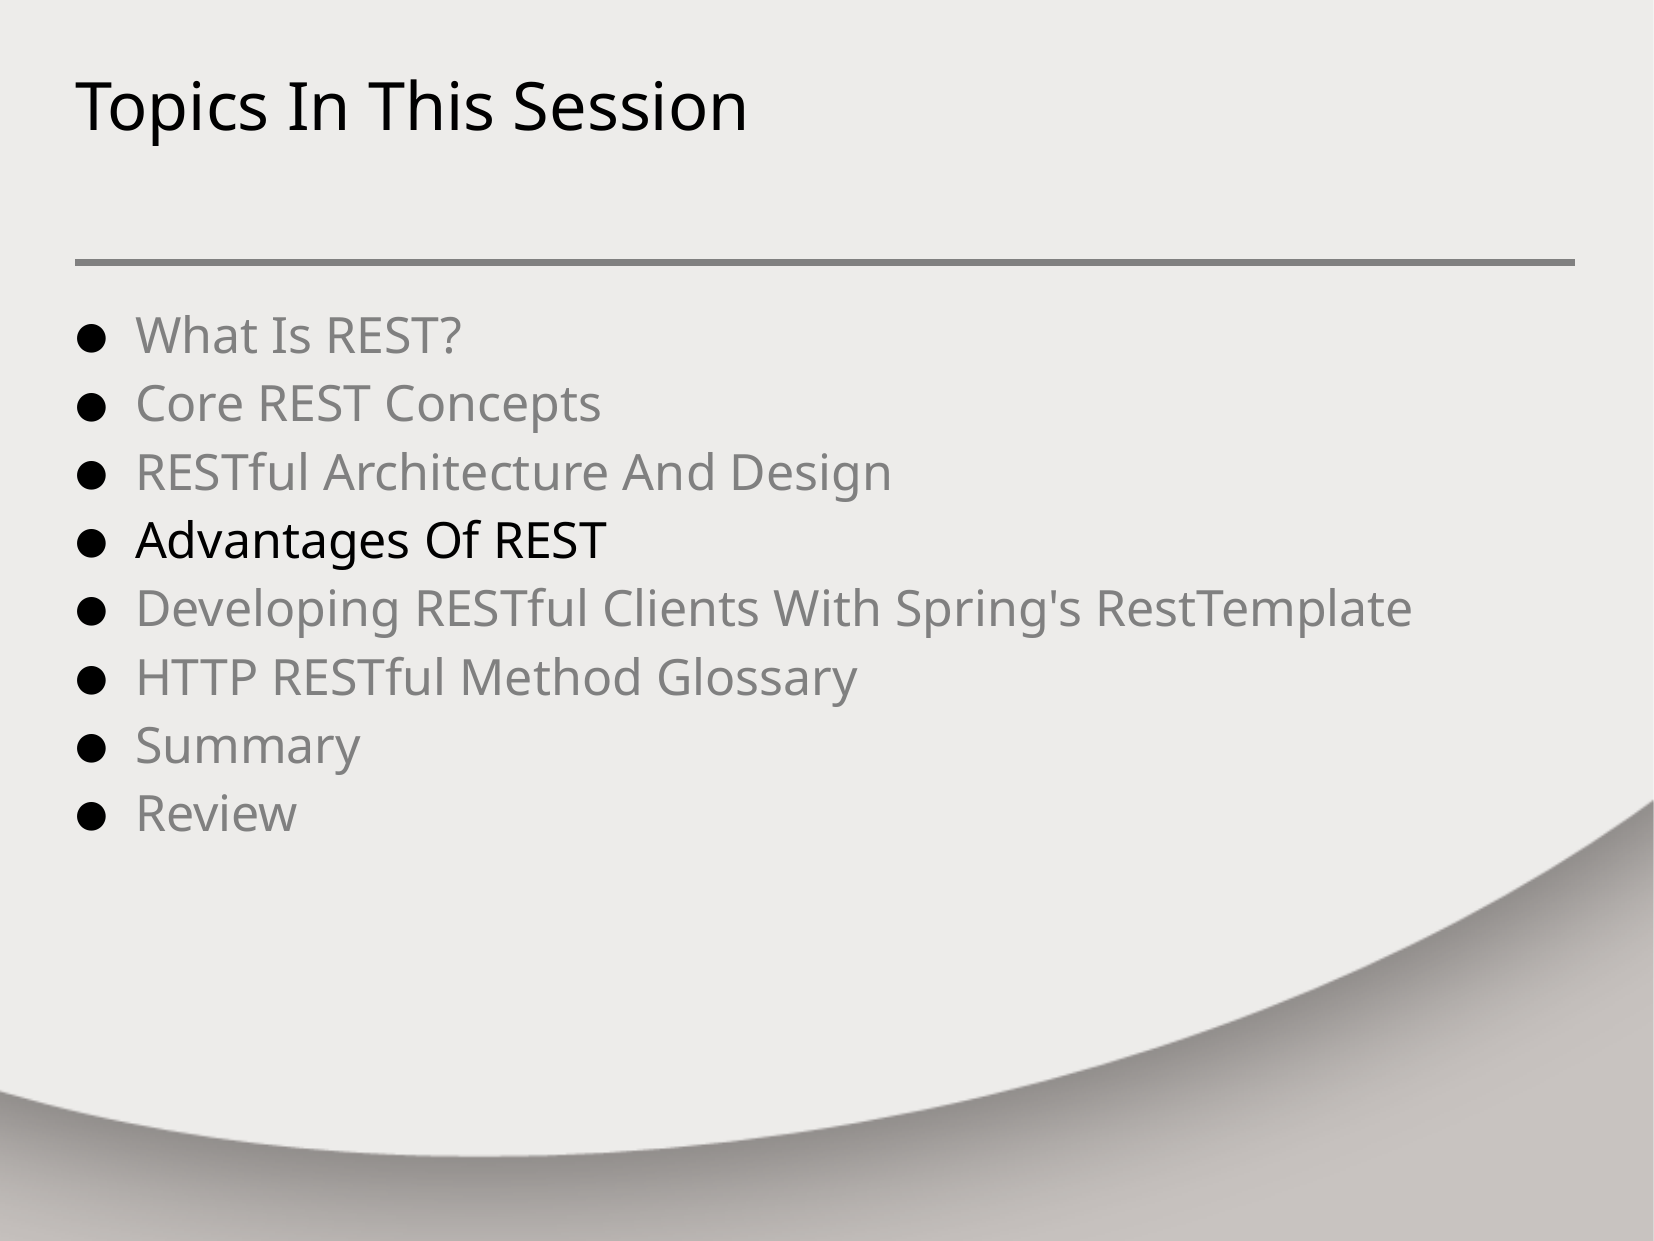

# Topics In This Session
What Is REST?
Core REST Concepts
RESTful Architecture And Design
Advantages Of REST
Developing RESTful Clients With Spring's RestTemplate
HTTP RESTful Method Glossary
Summary
Review